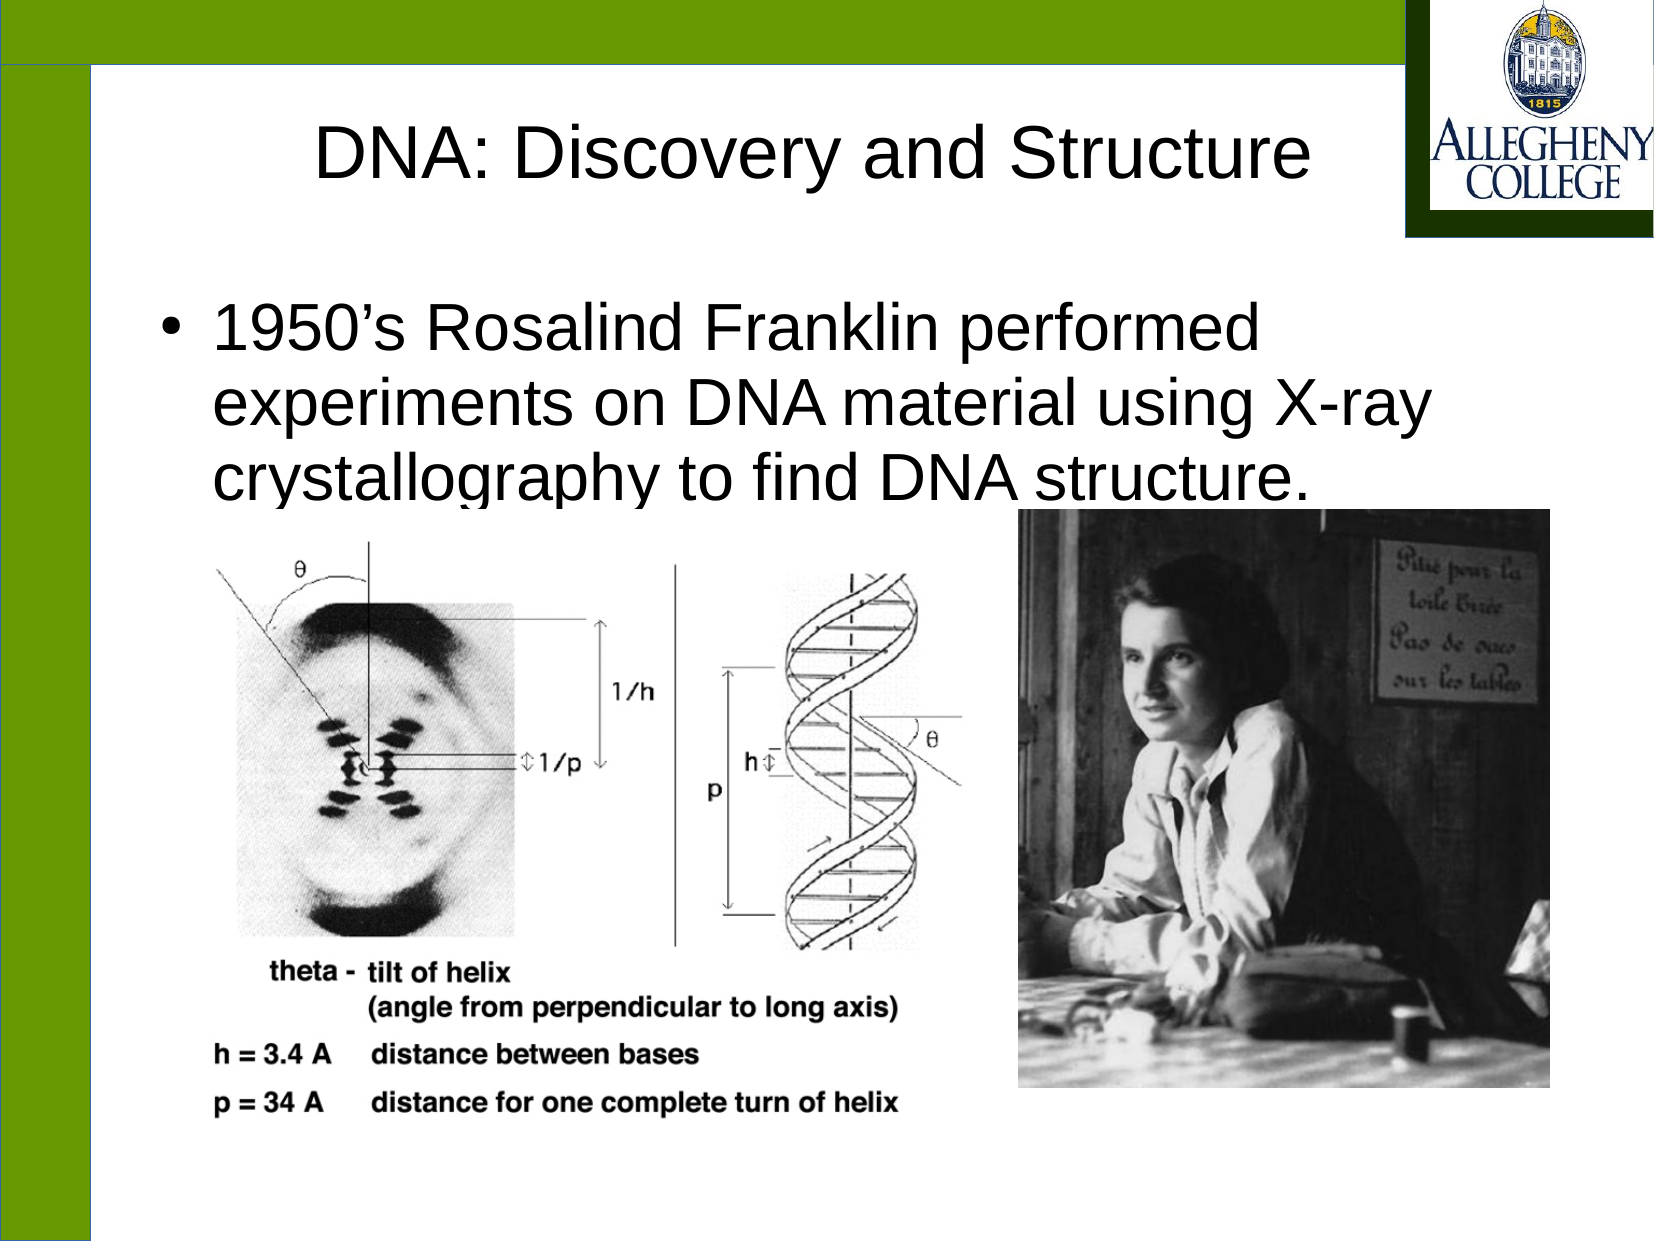

# DNA: Discovery and Structure
1950’s Rosalind Franklin performed experiments on DNA material using X-ray crystallography to find DNA structure.
https://www.chemheritage.org/historical-profile/james-watson-francis-crick-maurice-wilkins-and-rosalind-franklin